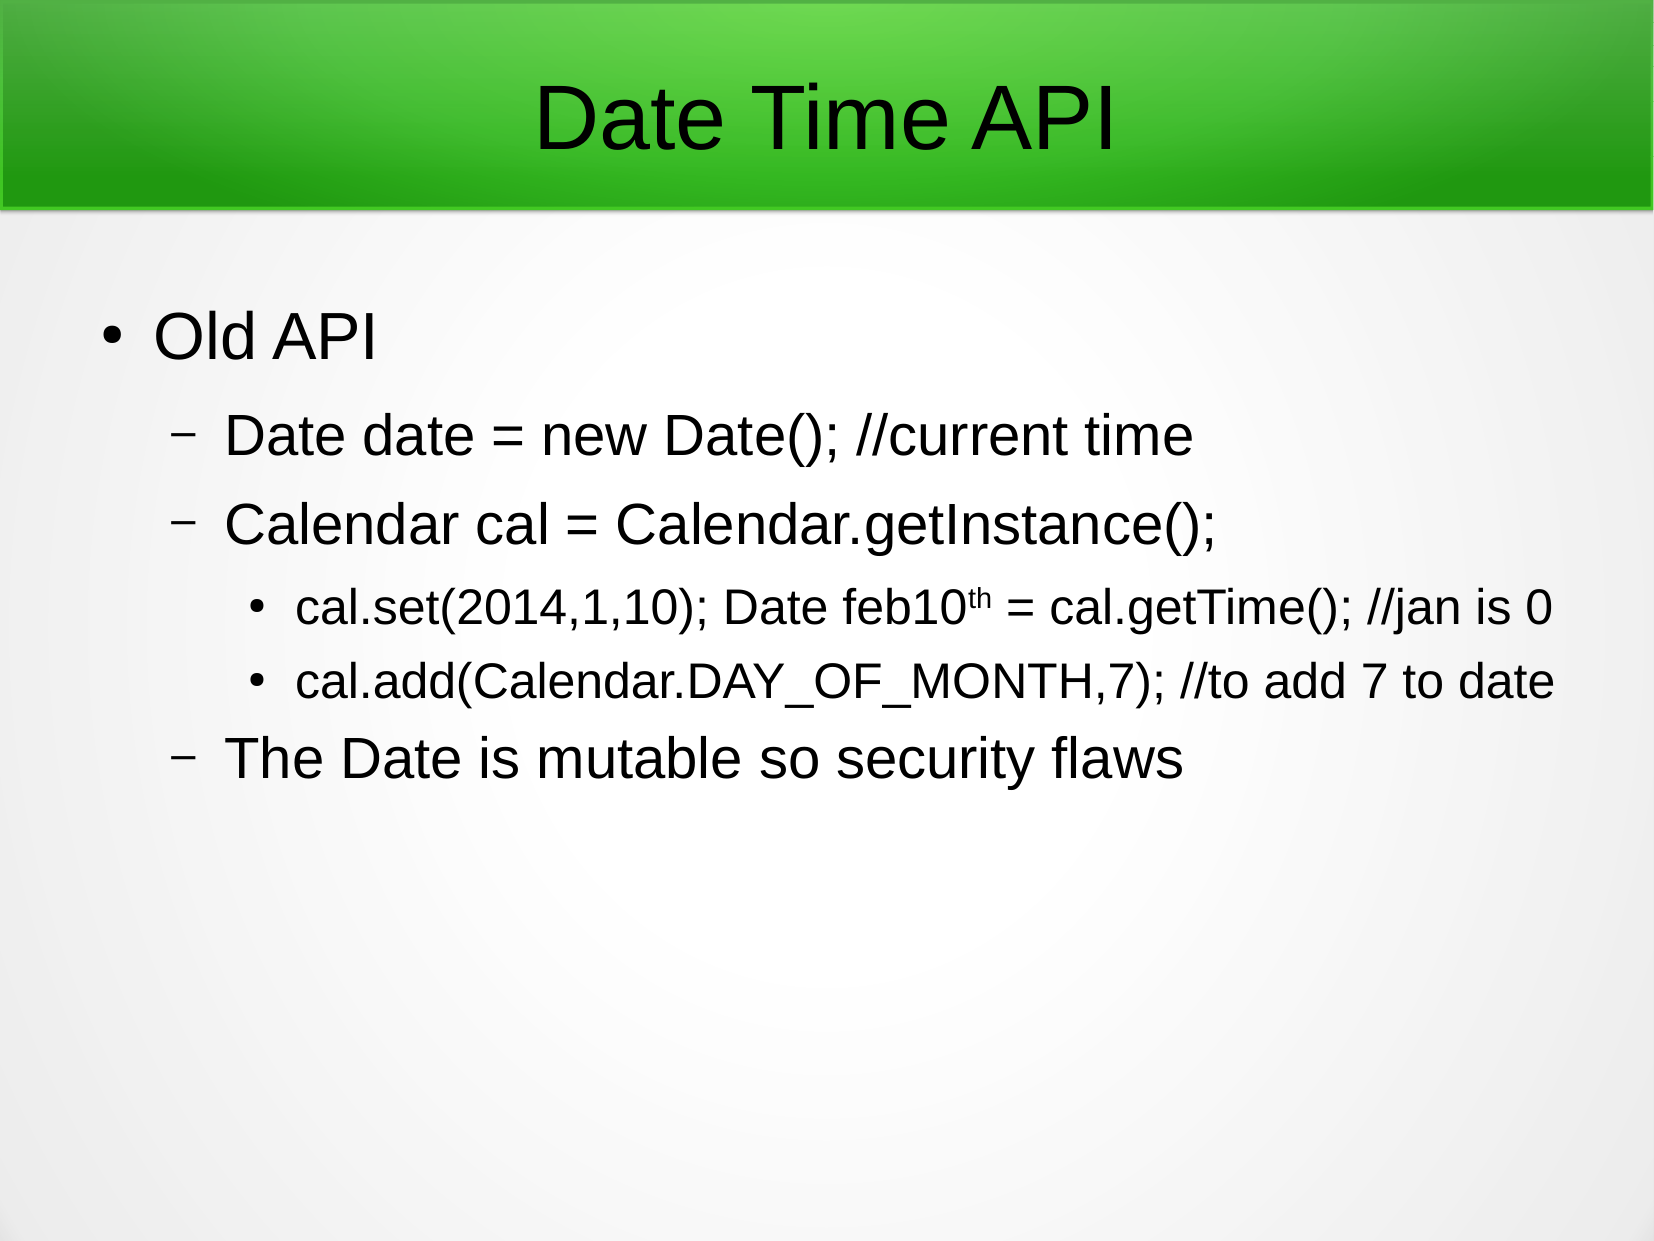

# Date Time API
Old API
Date date = new Date(); //current time
Calendar cal = Calendar.getInstance();
cal.set(2014,1,10); Date feb10th = cal.getTime(); //jan is 0
cal.add(Calendar.DAY_OF_MONTH,7); //to add 7 to date
The Date is mutable so security flaws